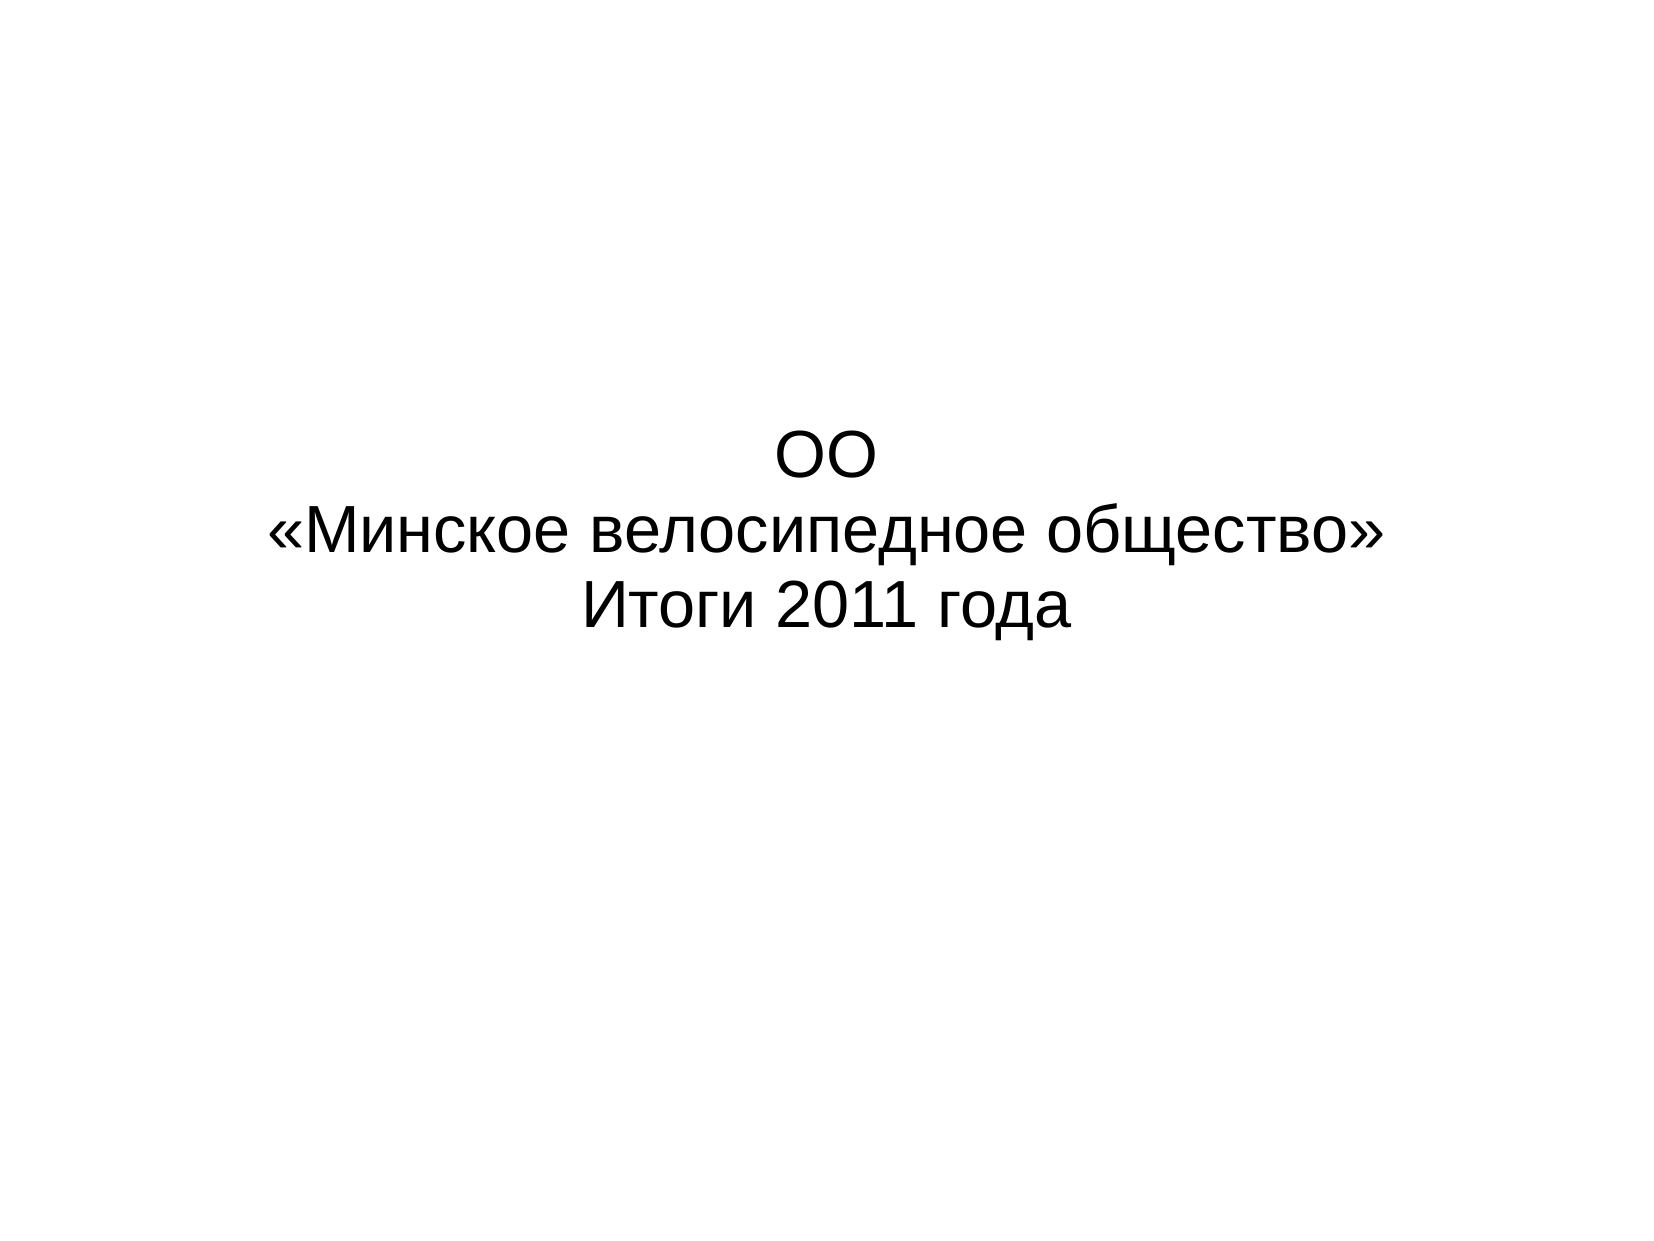

# ОО
«Минское велосипедное общество»
Итоги 2011 года